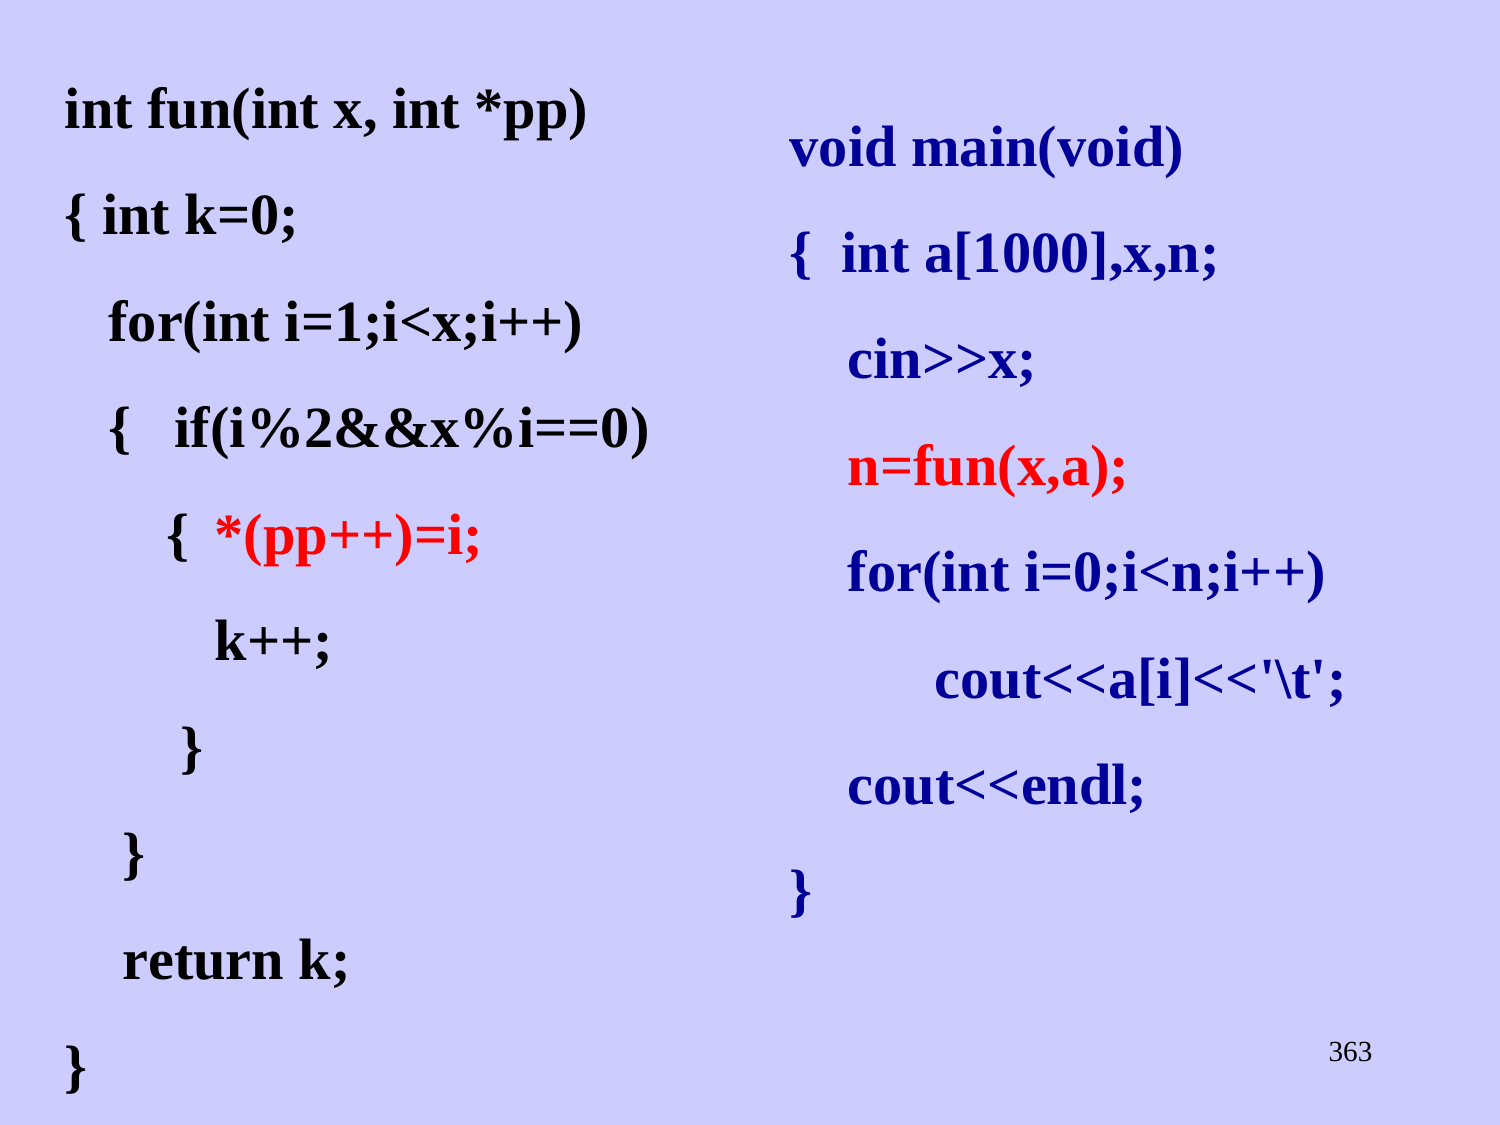

int fun(int x, int *pp)
{ int k=0;
 for(int i=1;i<x;i++)
 { if(i%2&&x%i==0)
 {	*(pp++)=i;
	k++;
 }
 }
 return k;
}
void main(void)
{ int a[1000],x,n;
 cin>>x;
 n=fun(x,a);
 for(int i=0;i<n;i++)
 cout<<a[i]<<'\t';
 cout<<endl;
}